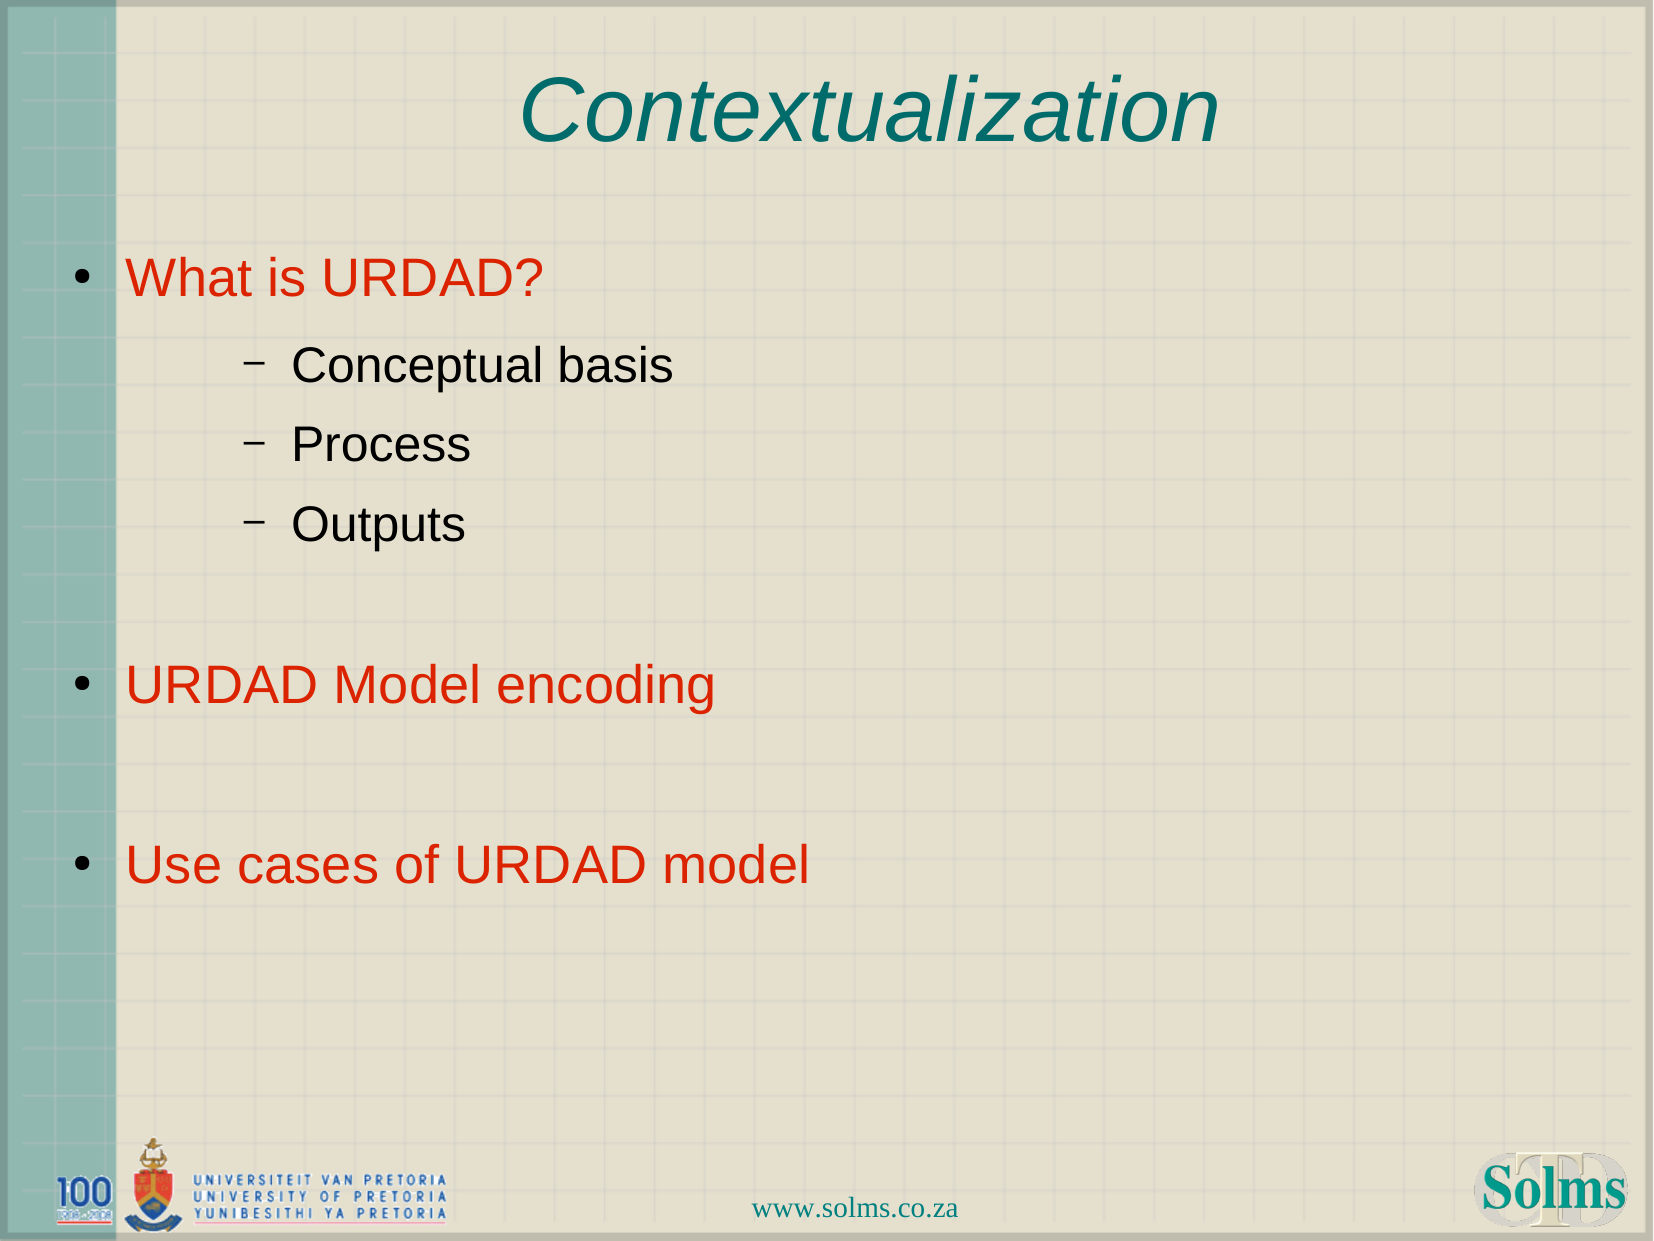

# Contextualization
What is URDAD?
Conceptual basis
Process
Outputs
URDAD Model encoding
Use cases of URDAD model
4